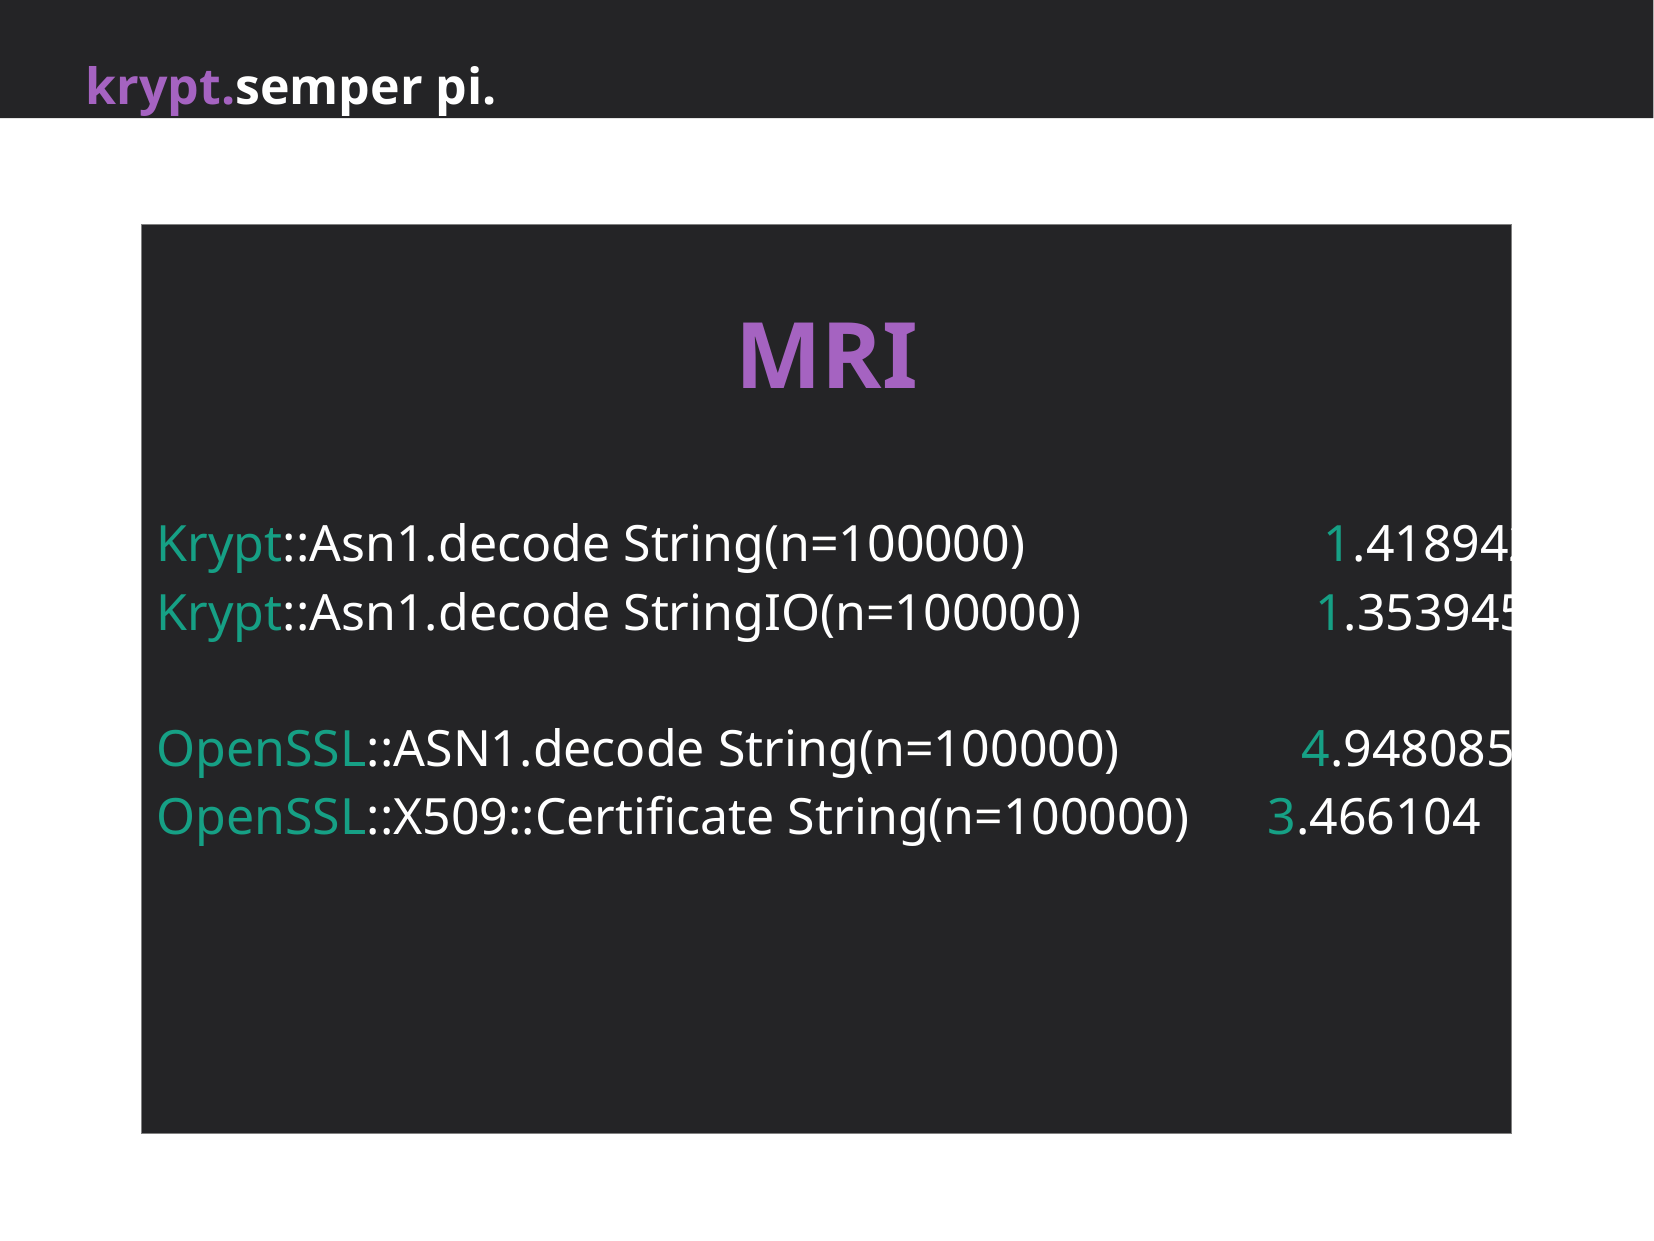

krypt.semper pi.
Krypt::Asn1.decode String(n=100000) 1.418942
Krypt::Asn1.decode StringIO(n=100000) 1.353945
OpenSSL::ASN1.decode String(n=100000) 4.948085
OpenSSL::X509::Certificate String(n=100000) 3.466104
krypt first of all is a framework
MRI